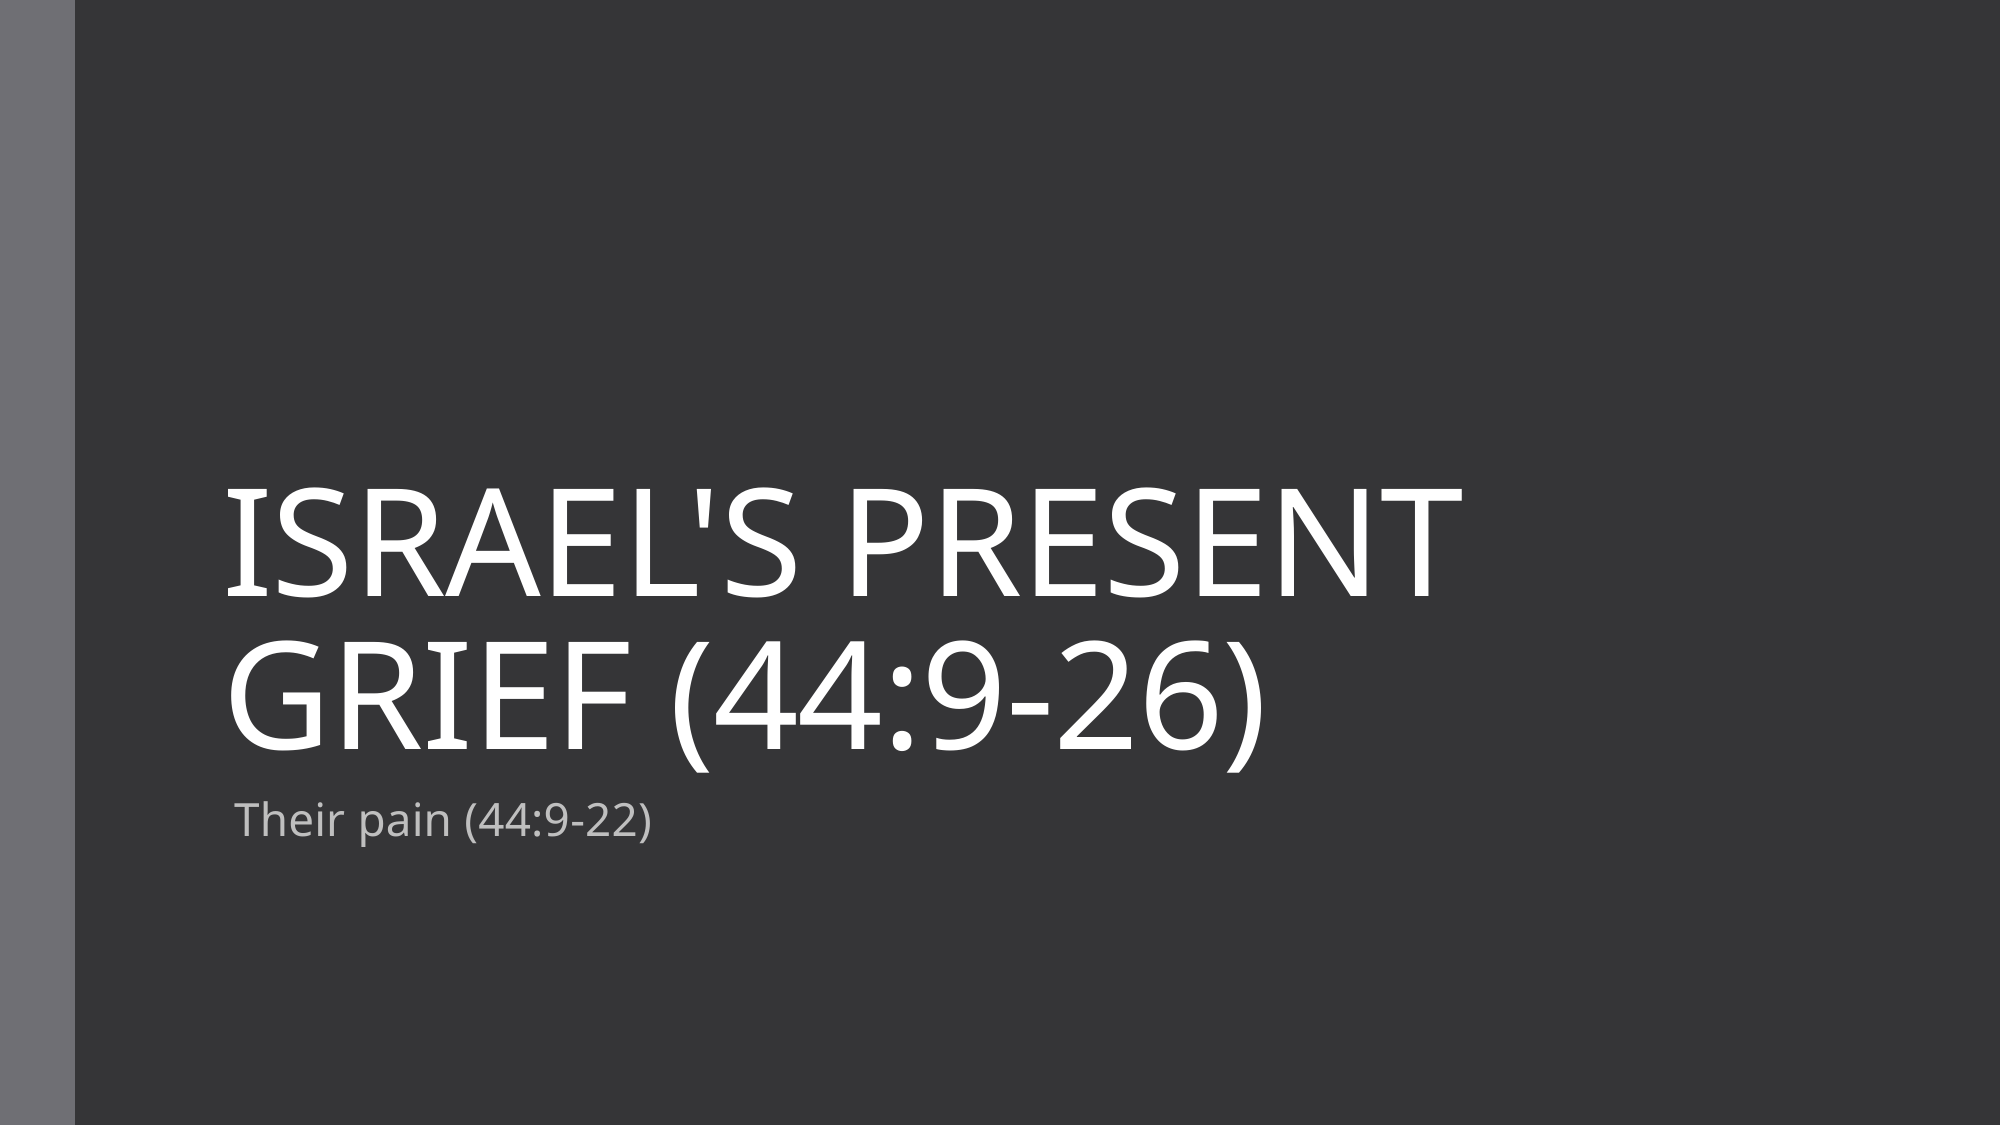

# ISRAEL'S PRESENT GRIEF (44:9-26)
 Their pain (44:9-22)